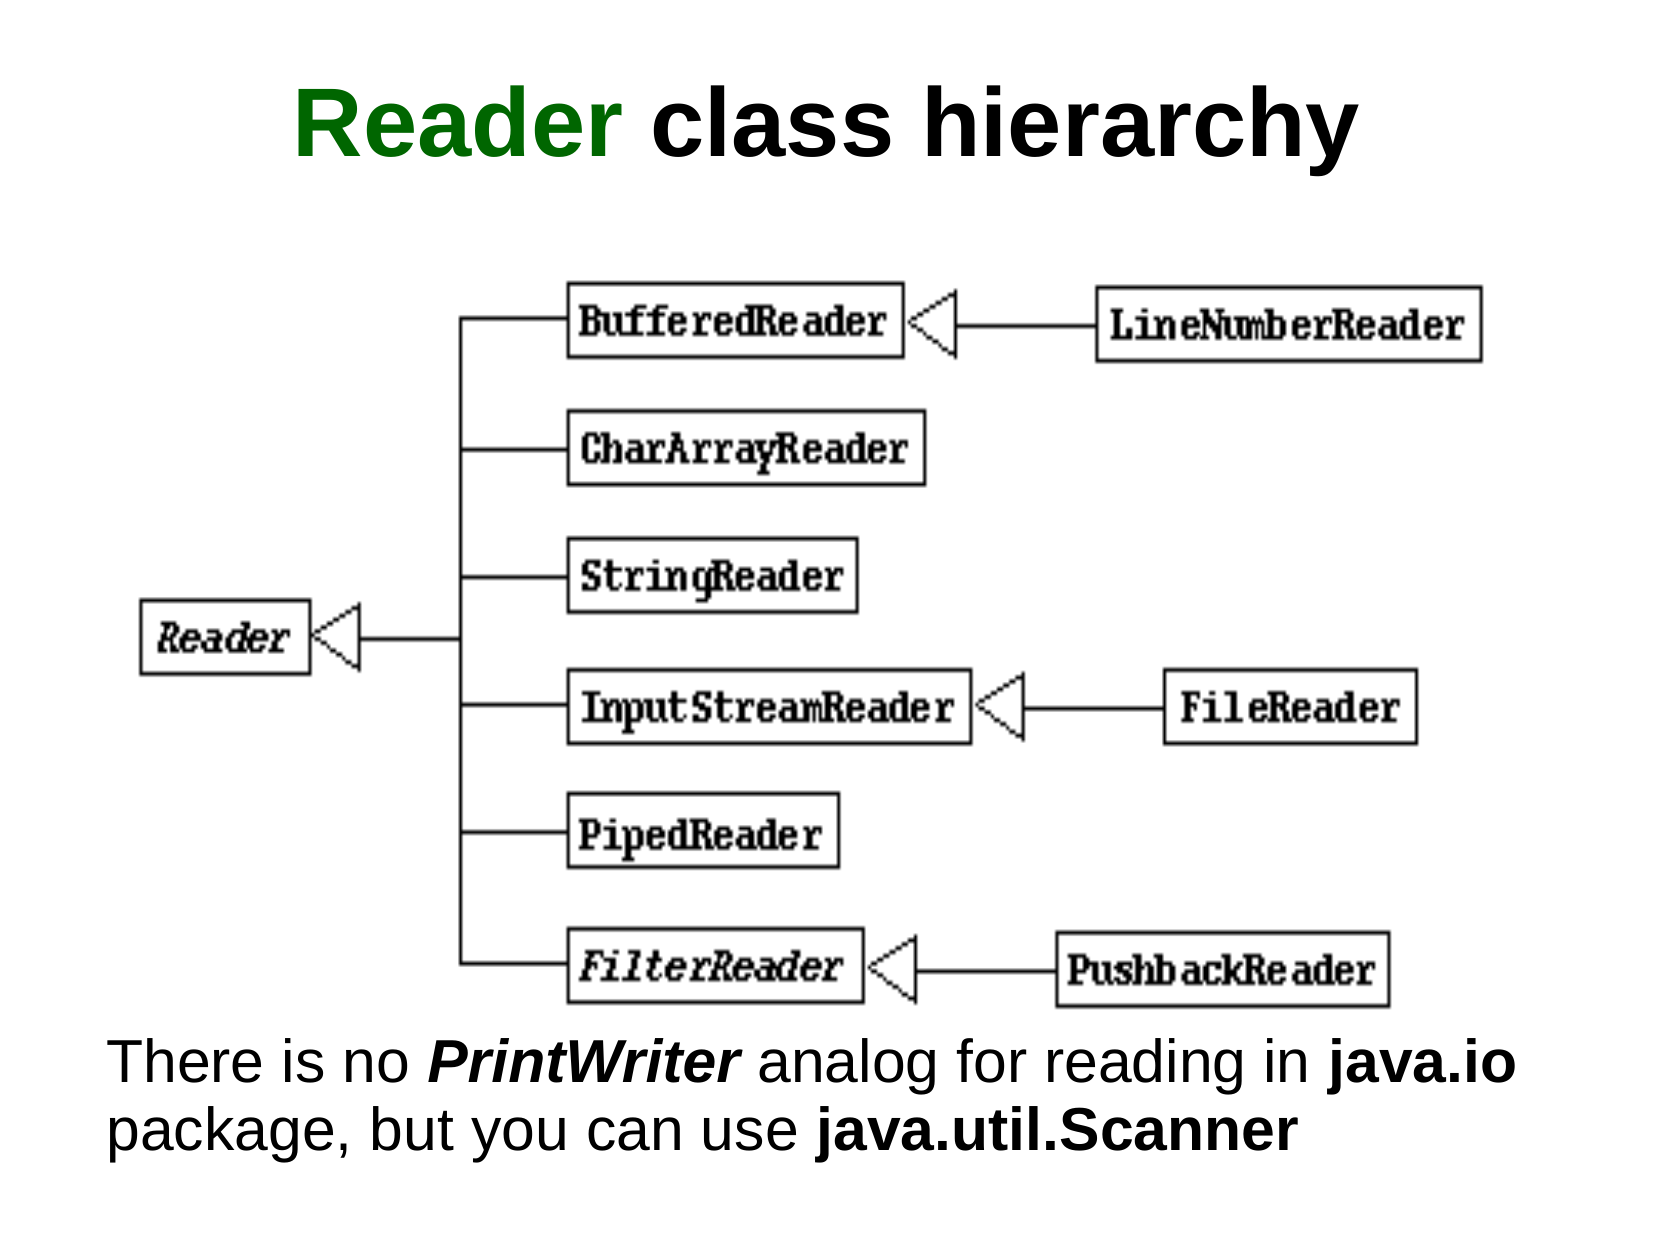

# Reader class hierarchy
There is no PrintWriter analog for reading in java.io package, but you can use java.util.Scanner